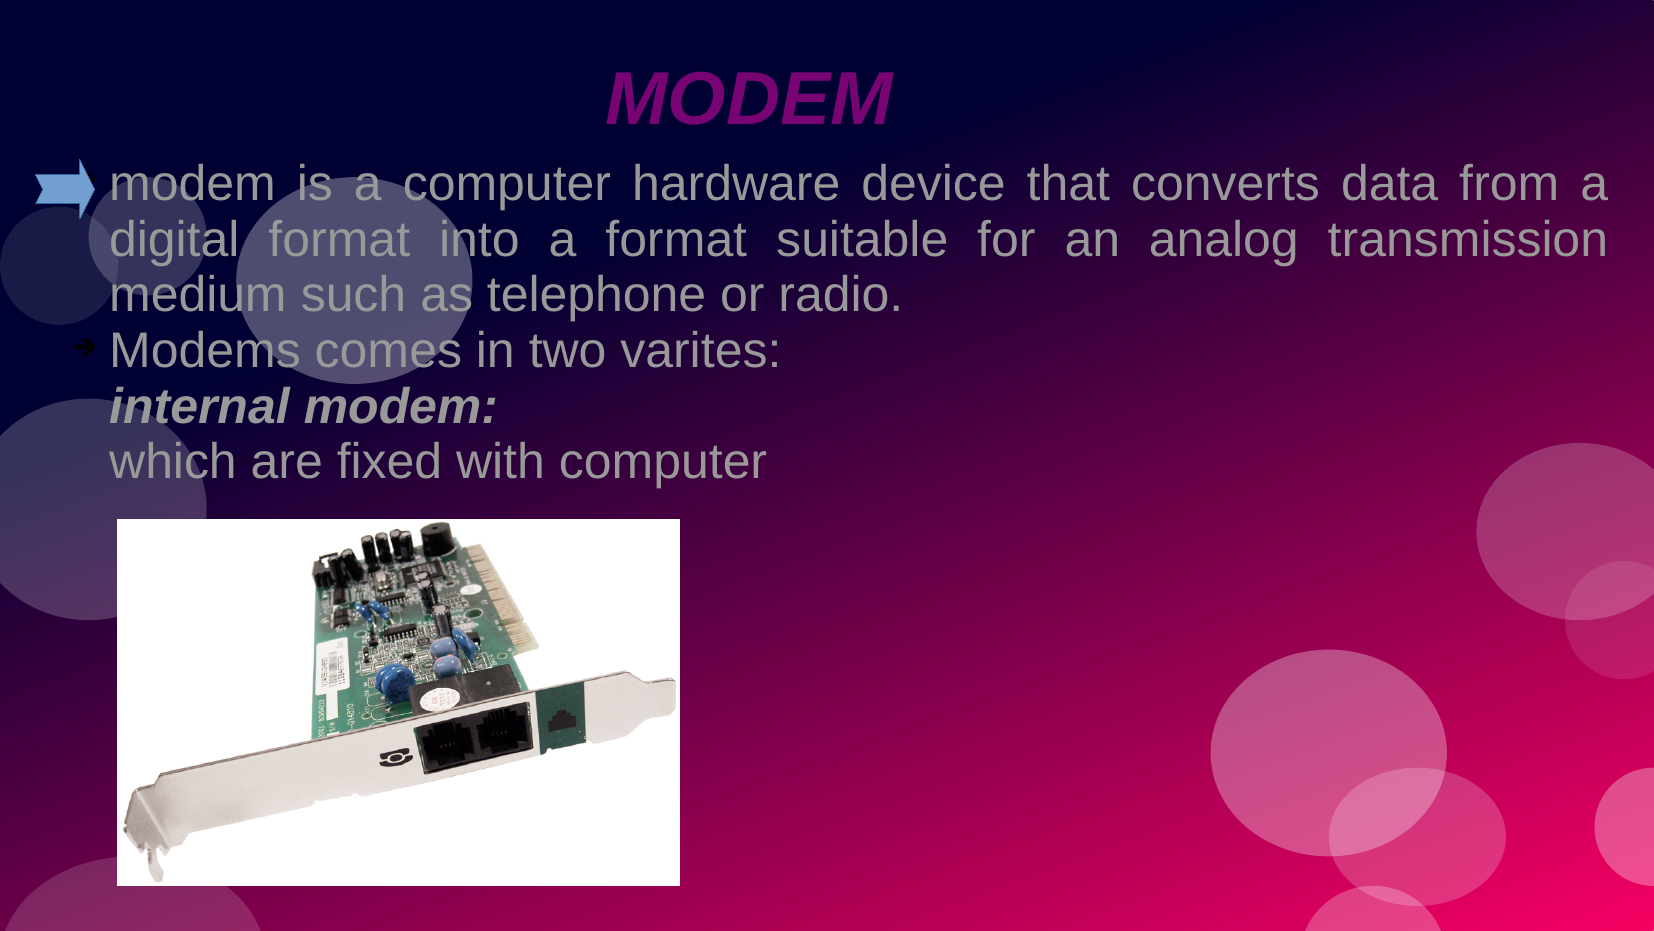

MODEM
modem is a computer hardware device that converts data from a digital format into a format suitable for an analog transmission medium such as telephone or radio.
Modems comes in two varites:
internal modem:
which are fixed with computer